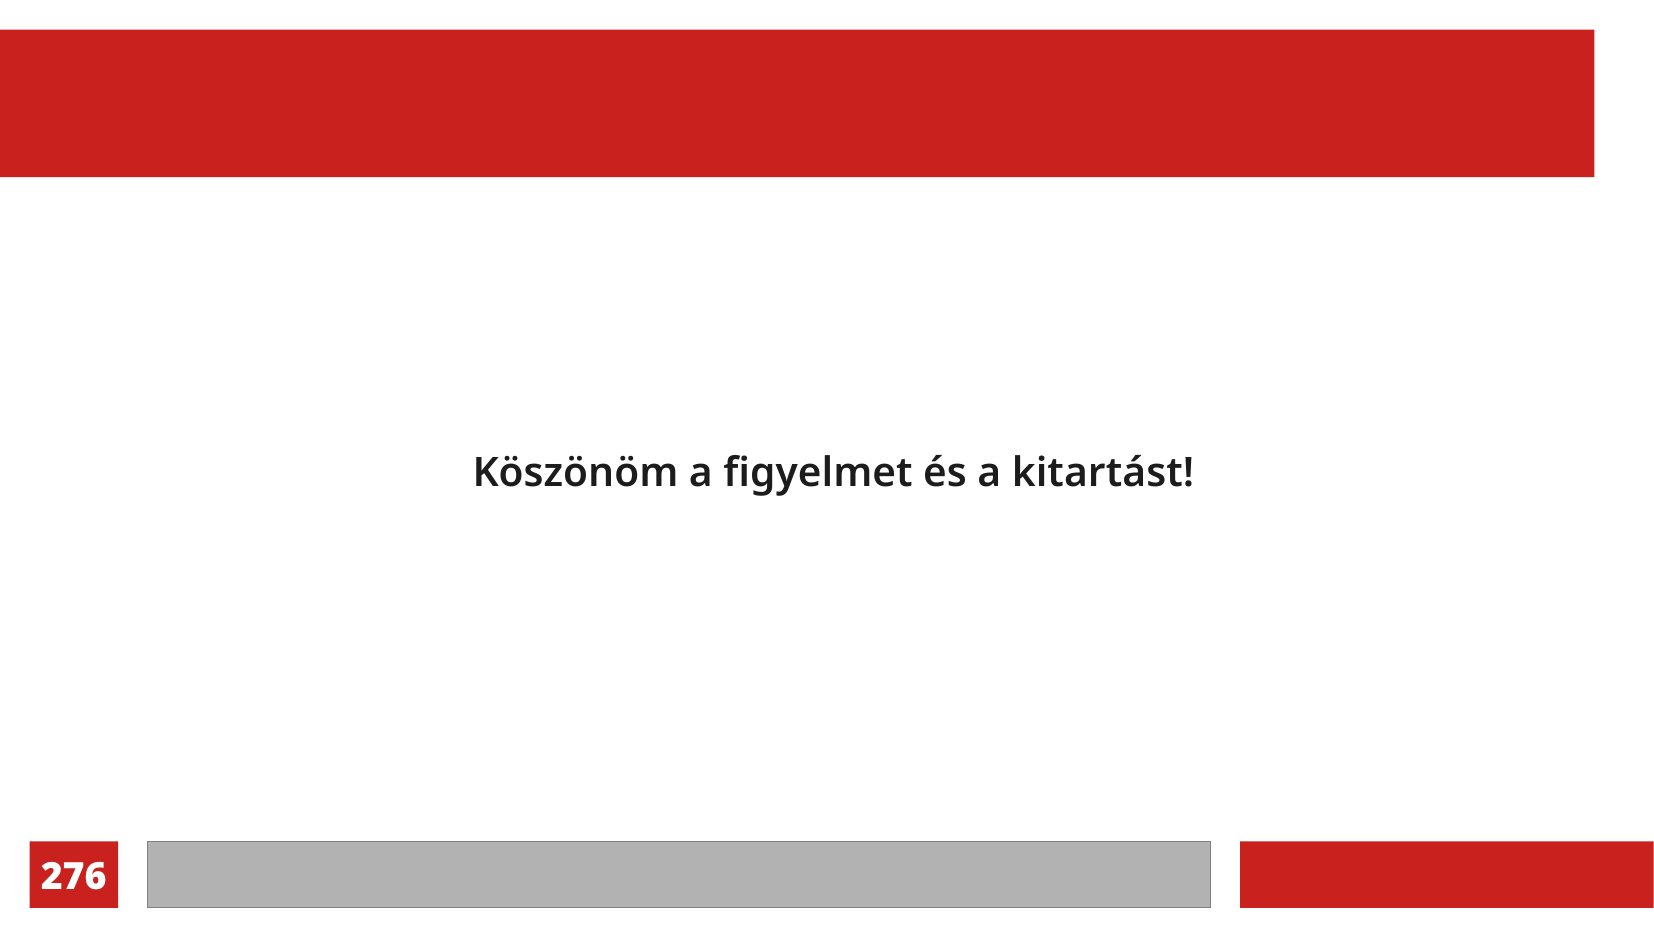

#
Köszönöm a figyelmet és a kitartást!
276